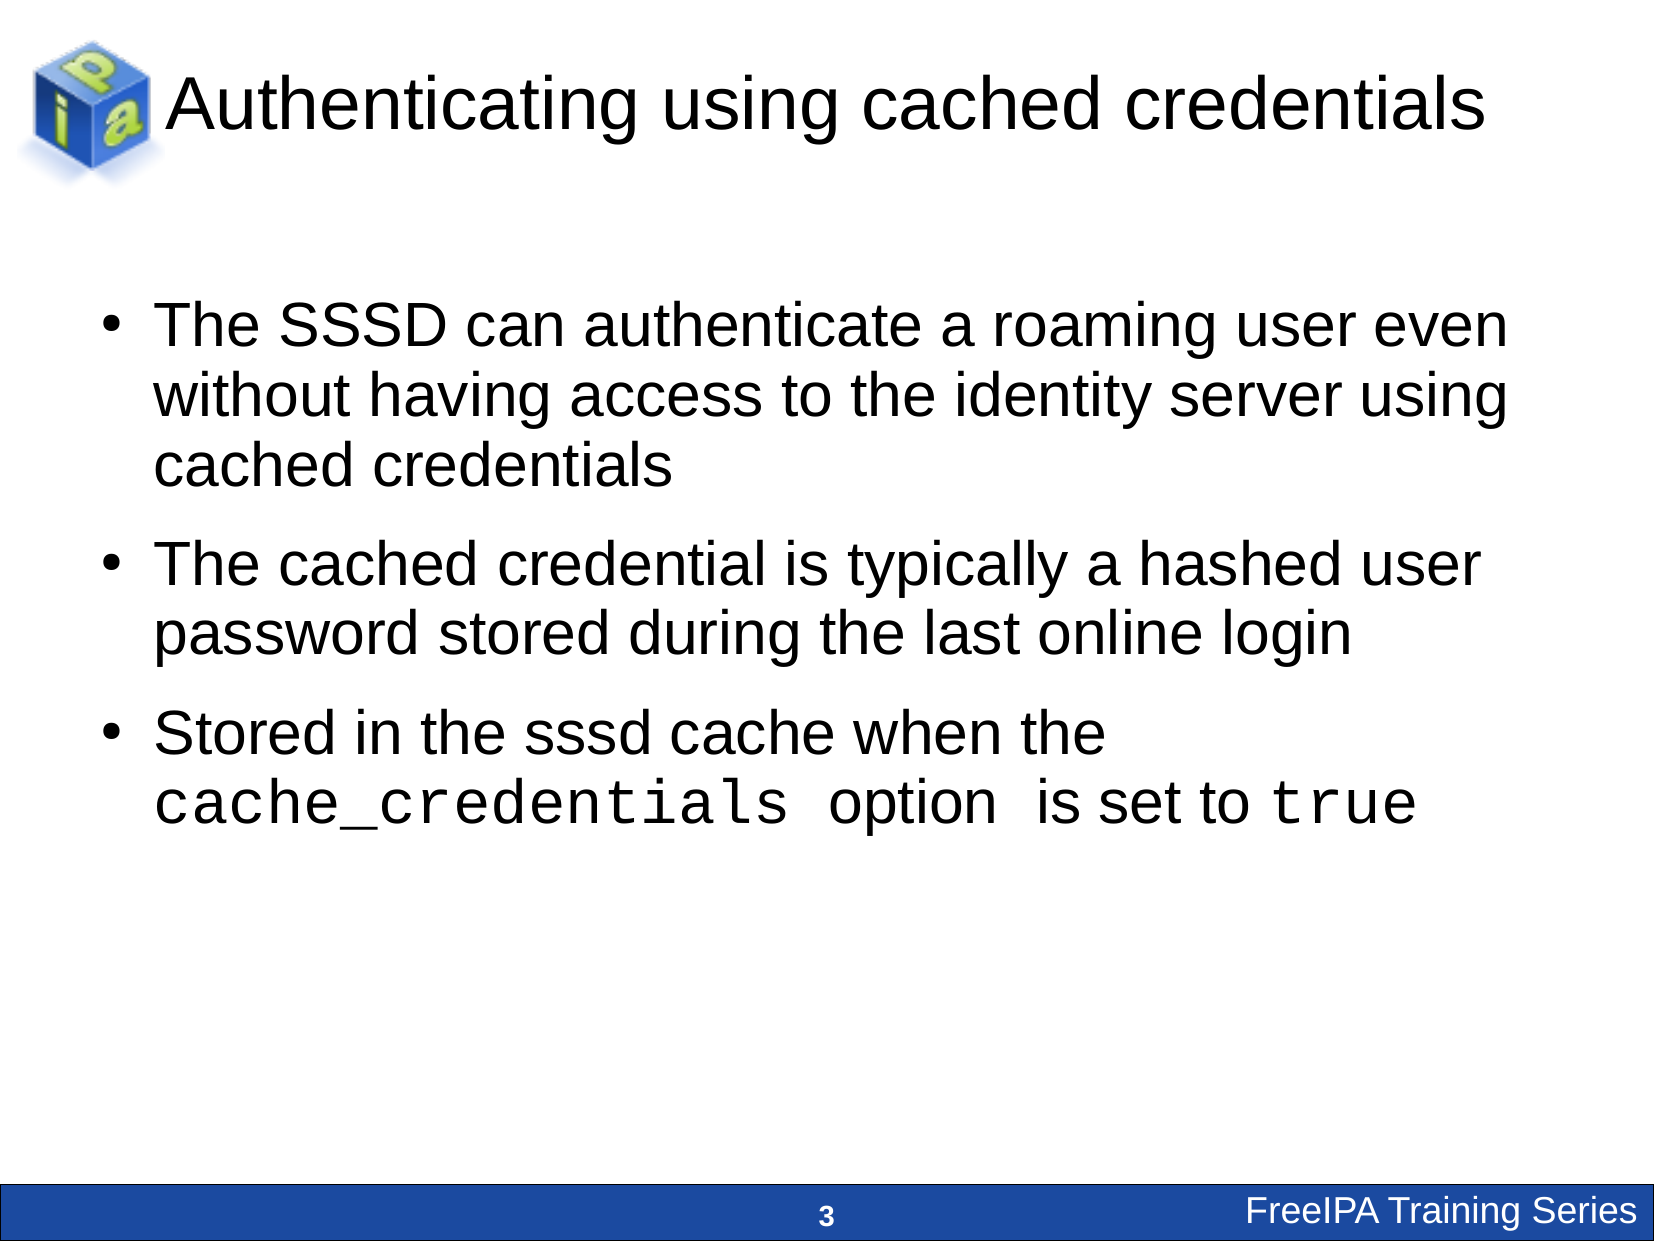

# Authenticating using cached credentials
The SSSD can authenticate a roaming user even without having access to the identity server using cached credentials
The cached credential is typically a hashed user password stored during the last online login
Stored in the sssd cache when the cache_credentials option is set to true
3